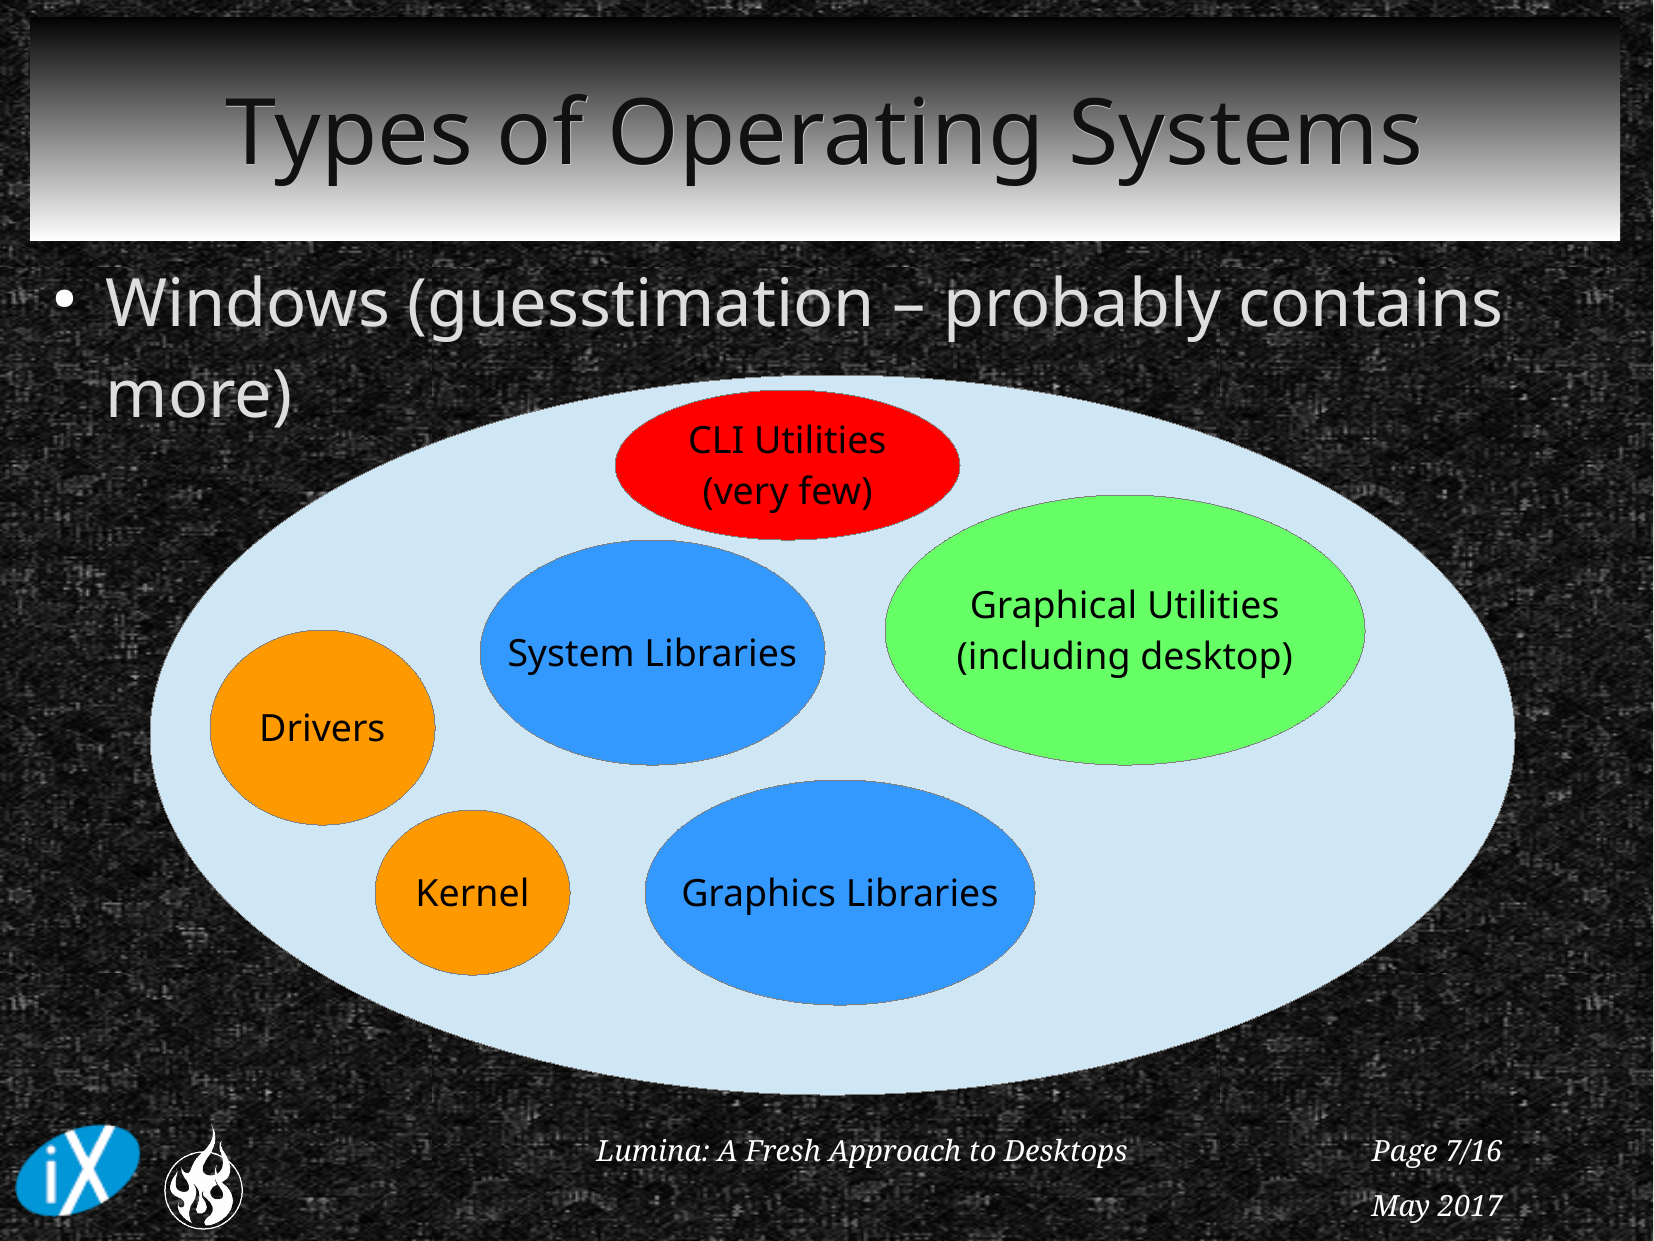

# Types of Operating Systems
Windows (guesstimation – probably contains more)
CLI Utilities
(very few)
Graphical Utilities
(including desktop)
System Libraries
Drivers
Graphics Libraries
Kernel
Lumina: A Fresh Approach to Desktops
7
May 2017